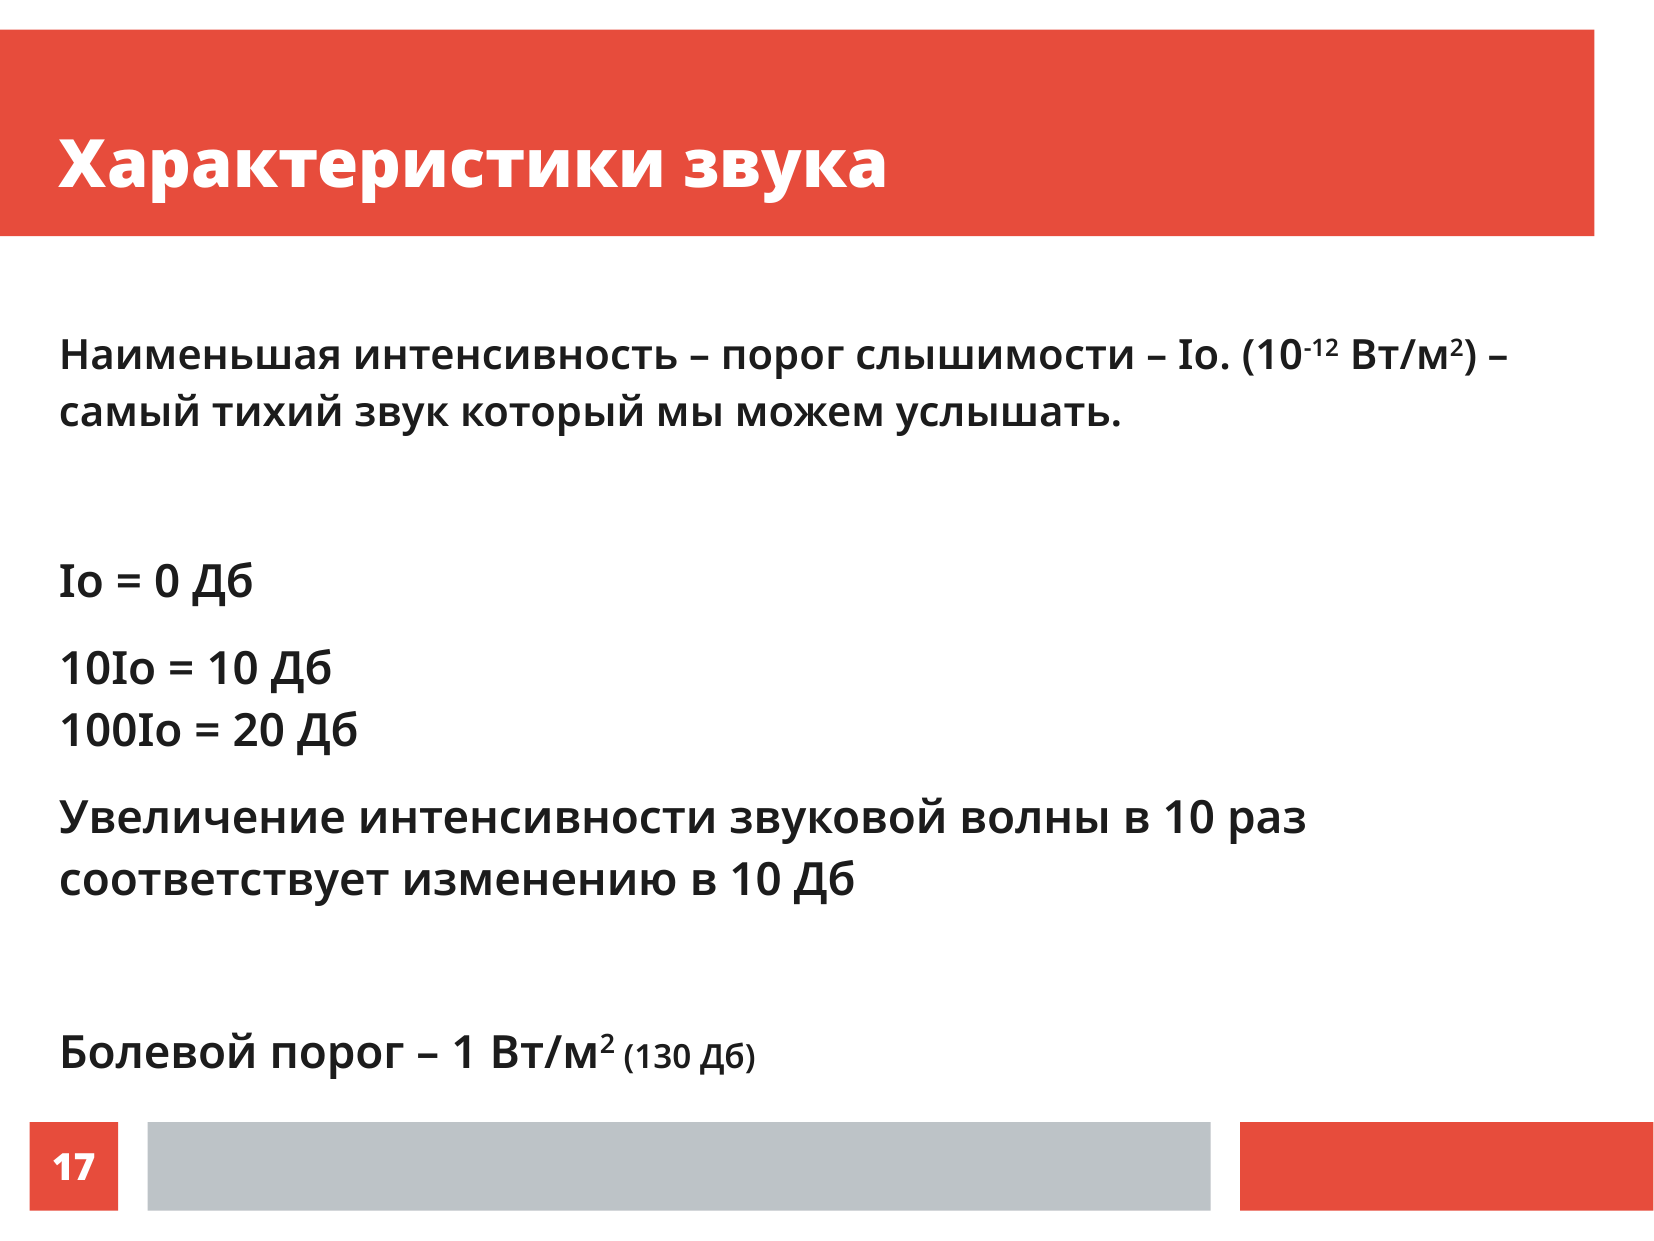

# Характеристики звука
Наименьшая интенсивность – порог слышимости – Io. (10-12 Вт/м2) –самый тихий звук который мы можем услышать.
Io = 0 Дб
10Io = 10 Дб
100Io = 20 Дб
Увеличение интенсивности звуковой волны в 10 раз соответствует изменению в 10 Дб
Болевой порог – 1 Вт/м2 (130 Дб)
17